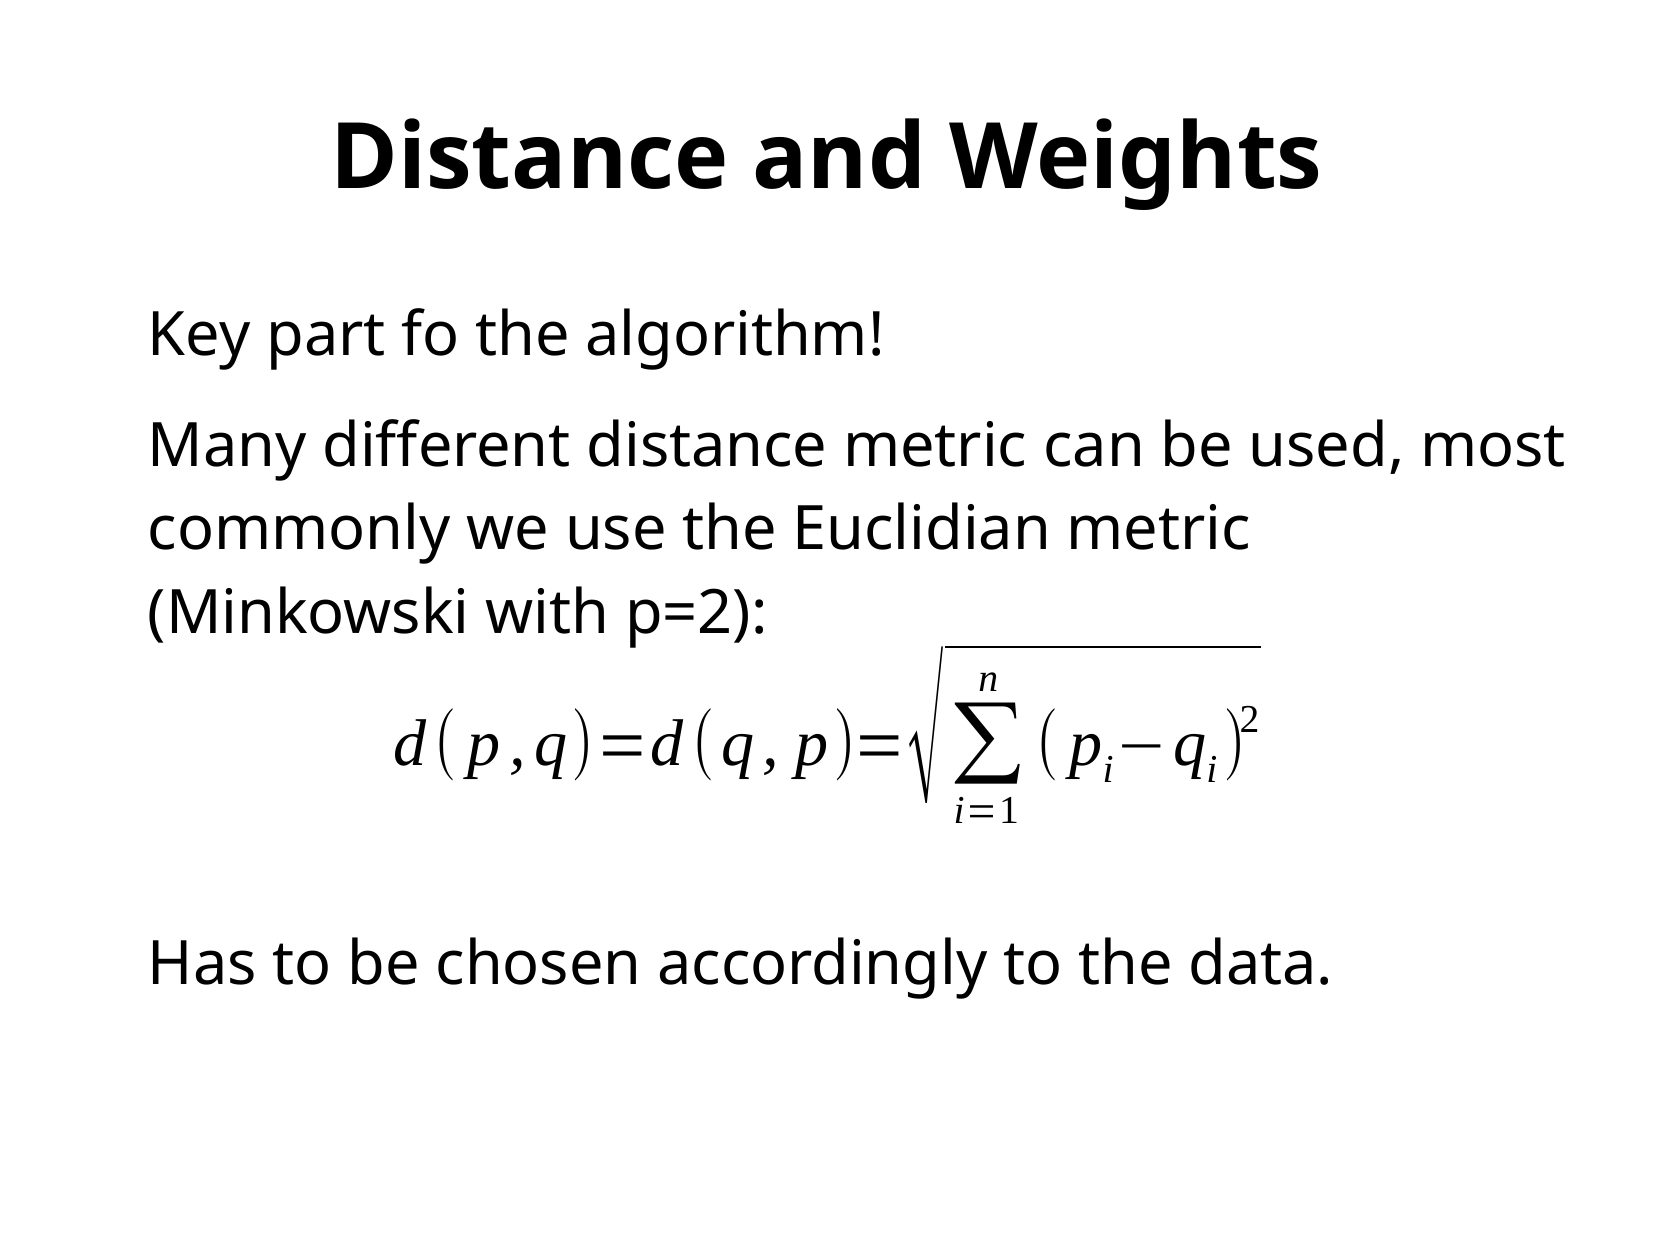

# Distance and Weights
Key part fo the algorithm!
Many different distance metric can be used, most commonly we use the Euclidian metric (Minkowski with p=2):
Has to be chosen accordingly to the data.